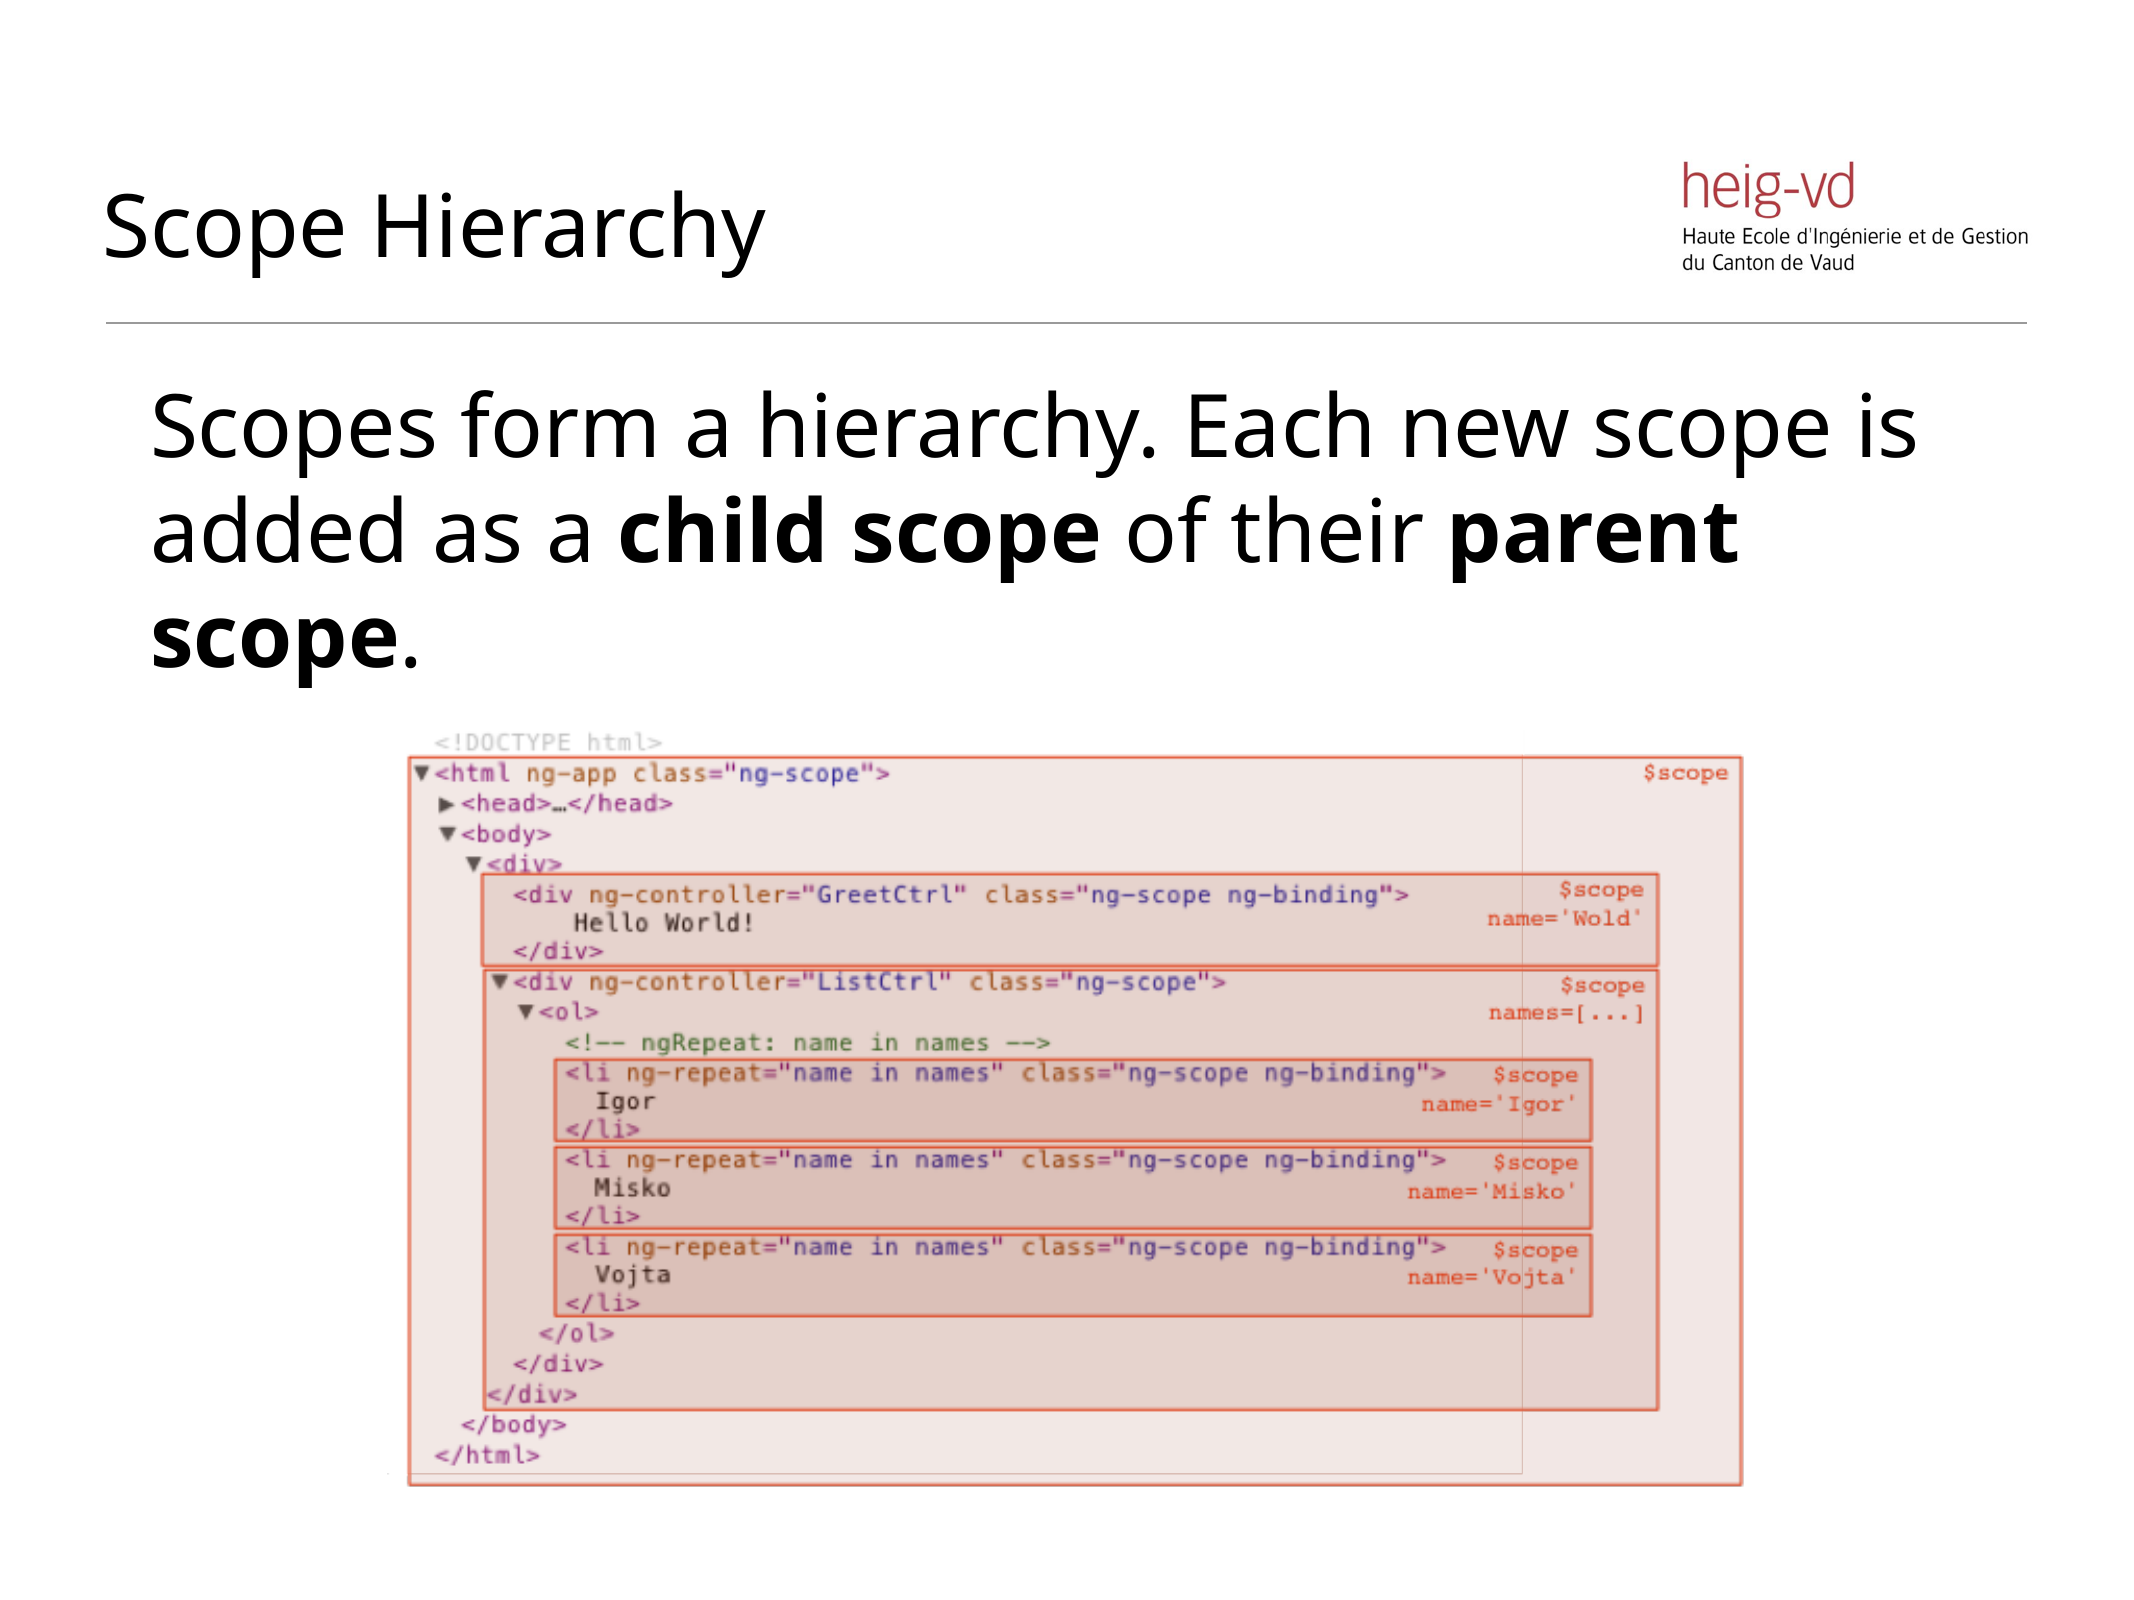

# Scope Hierarchy
Scopes form a hierarchy. Each new scope is added as a child scope of their parent scope.